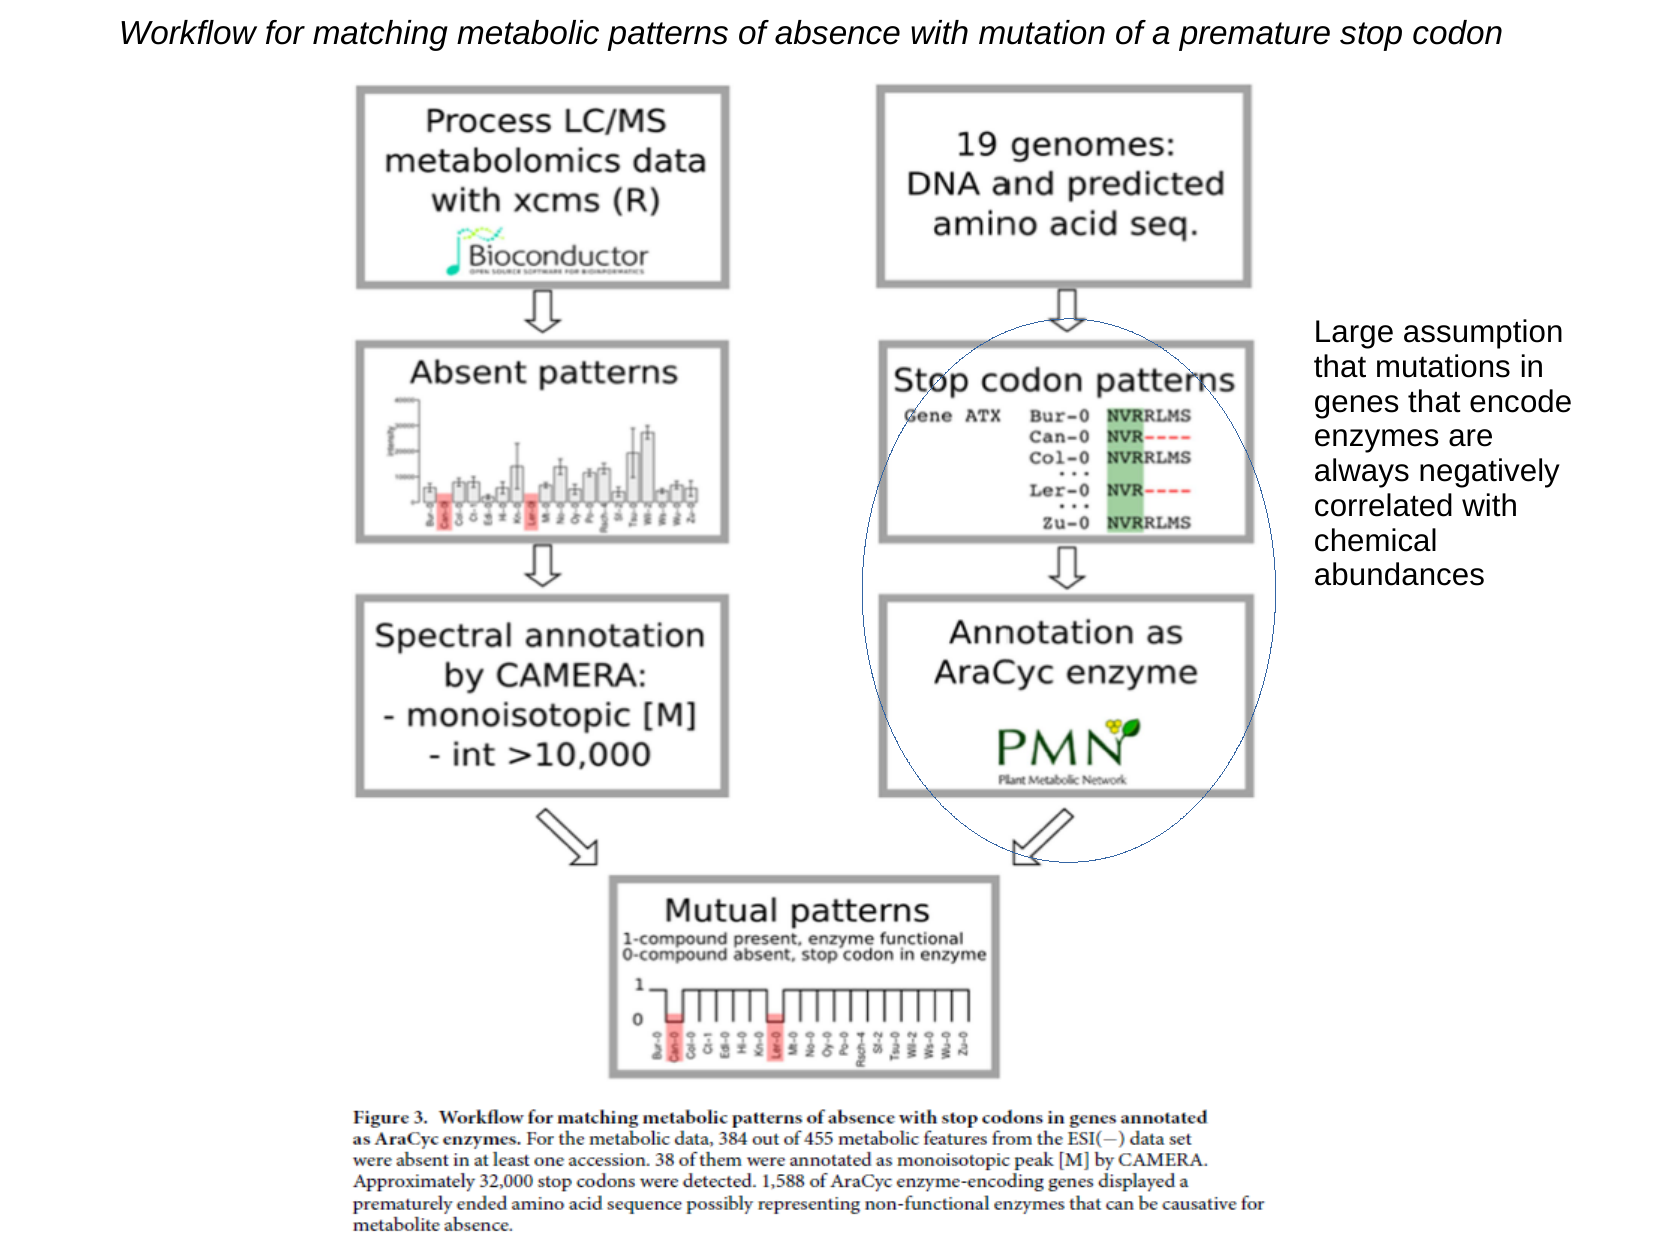

Workflow for matching metabolic patterns of absence with mutation of a premature stop codon
#
Large assumption that mutations in genes that encode enzymes are always negatively correlated with chemical abundances